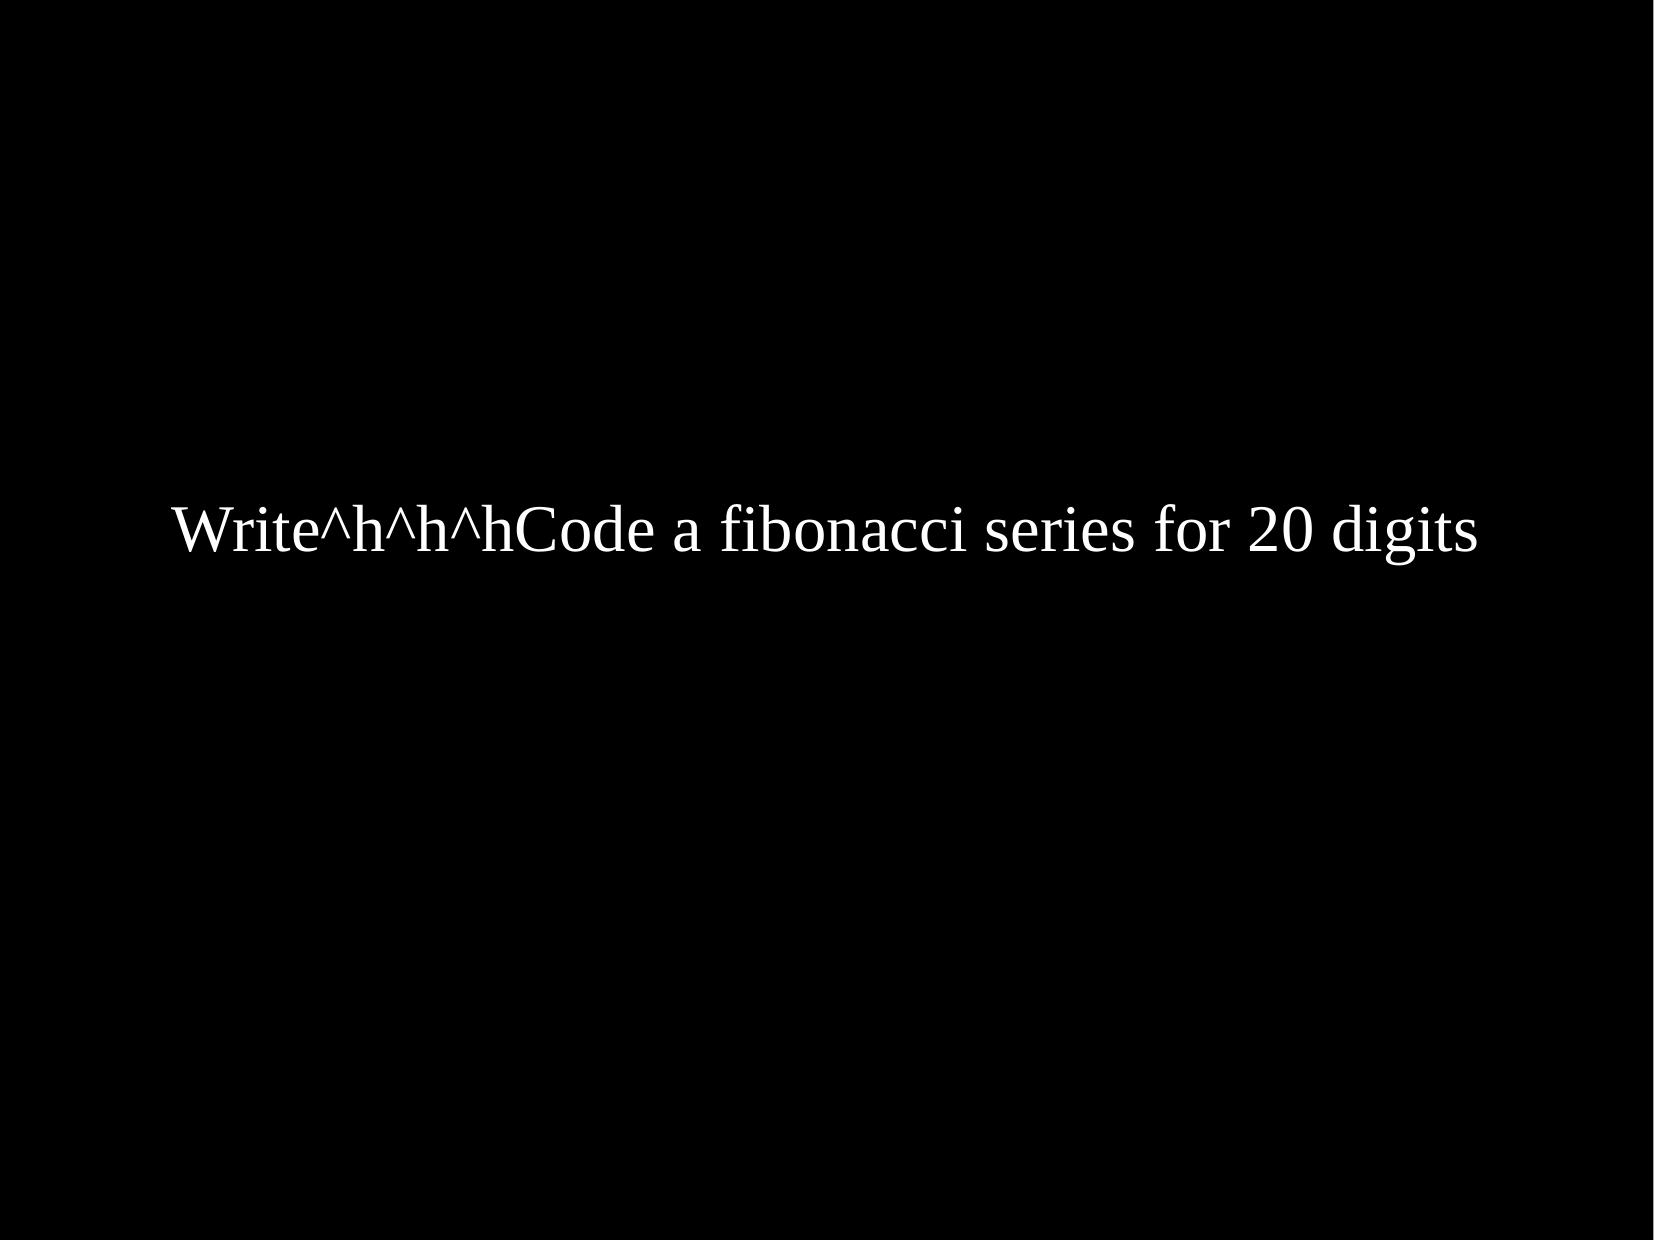

# Write^h^h^hCode a fibonacci series for 20 digits